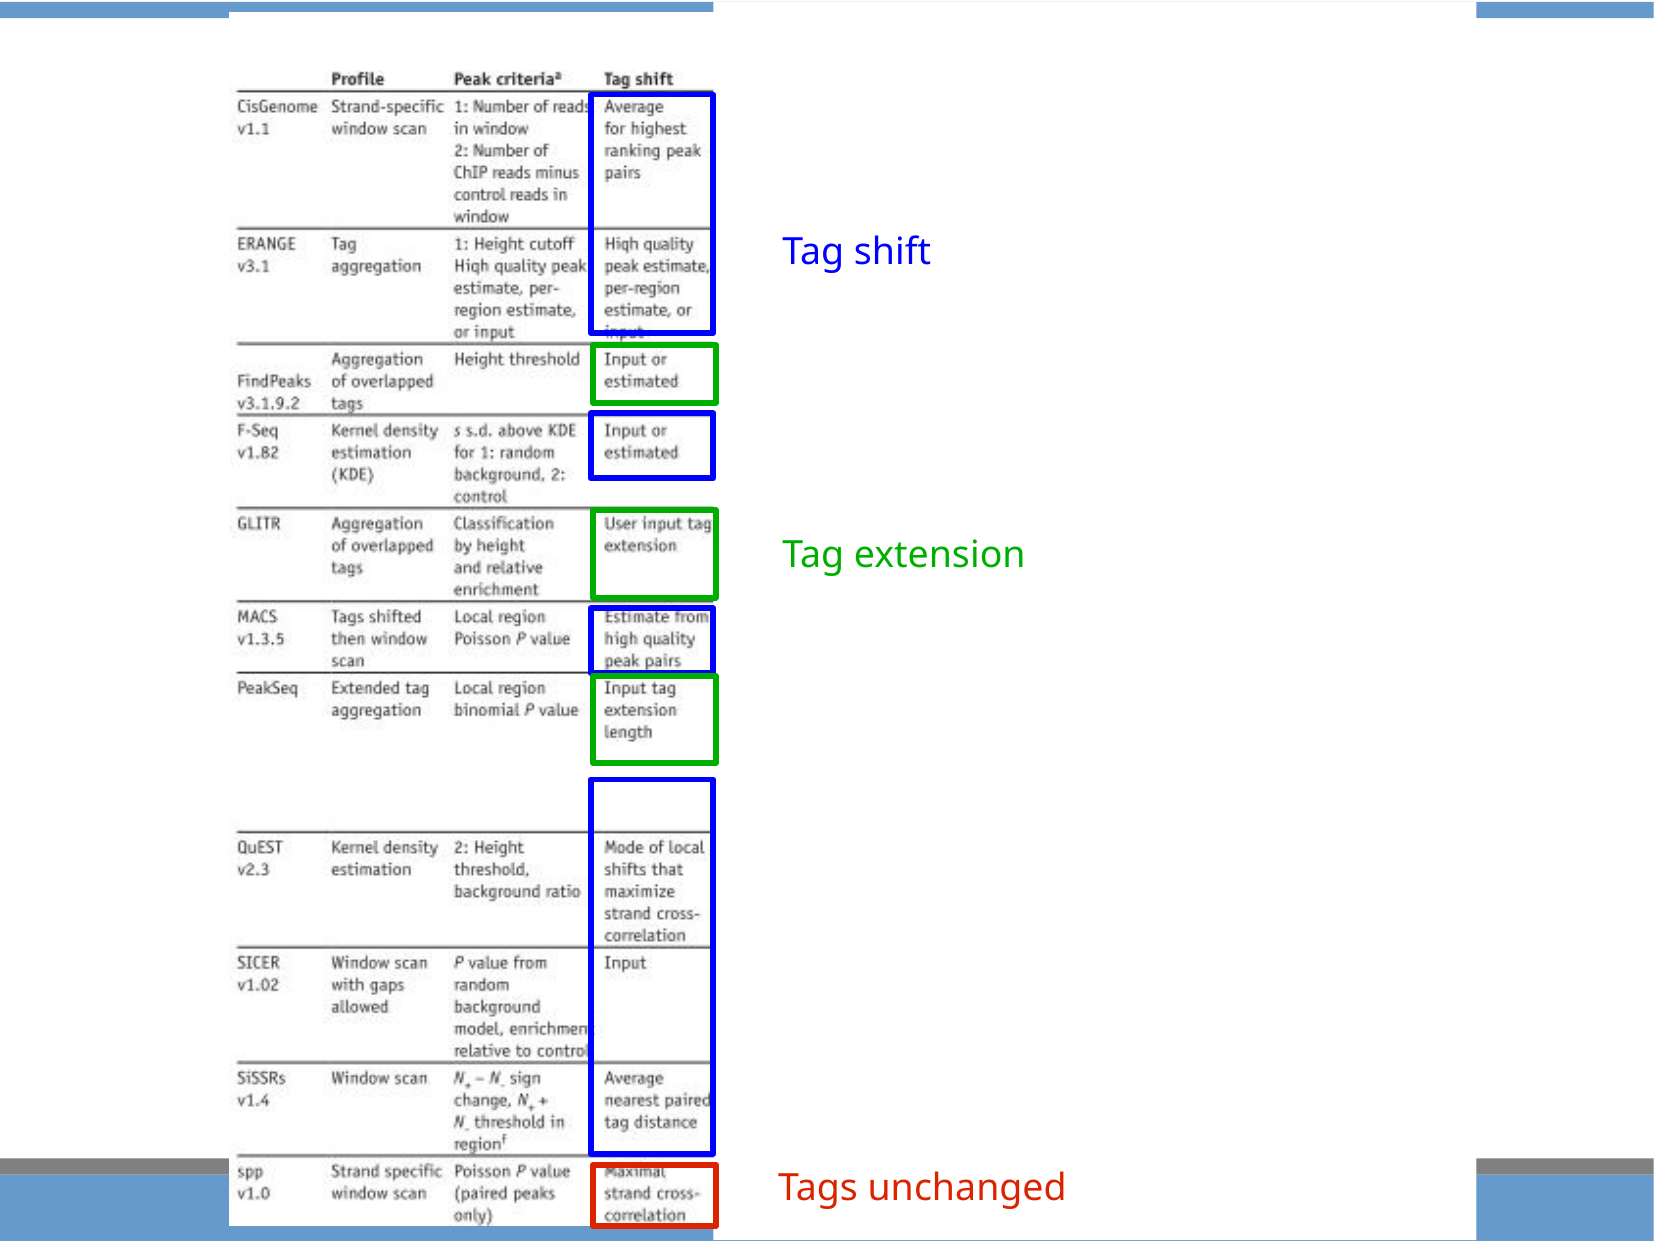

#
Tag shift
Tag extension
Tags unchanged